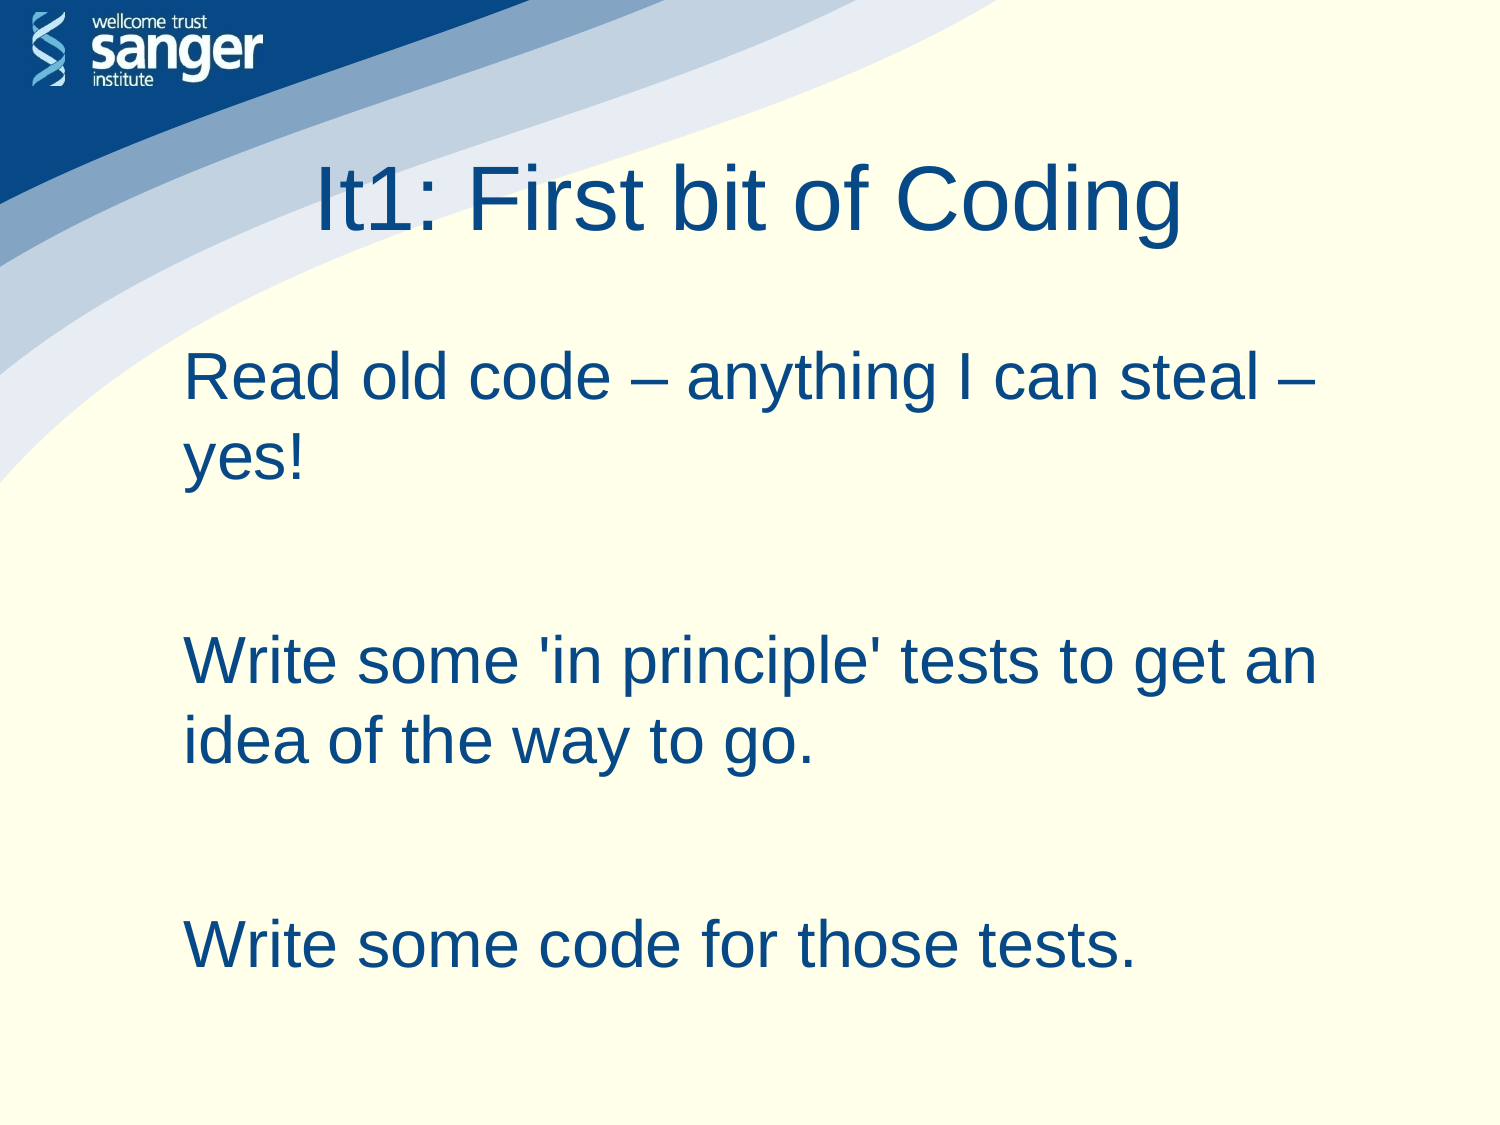

# It1: First bit of Coding
Read old code – anything I can steal – yes!
Write some 'in principle' tests to get an idea of the way to go.
Write some code for those tests.